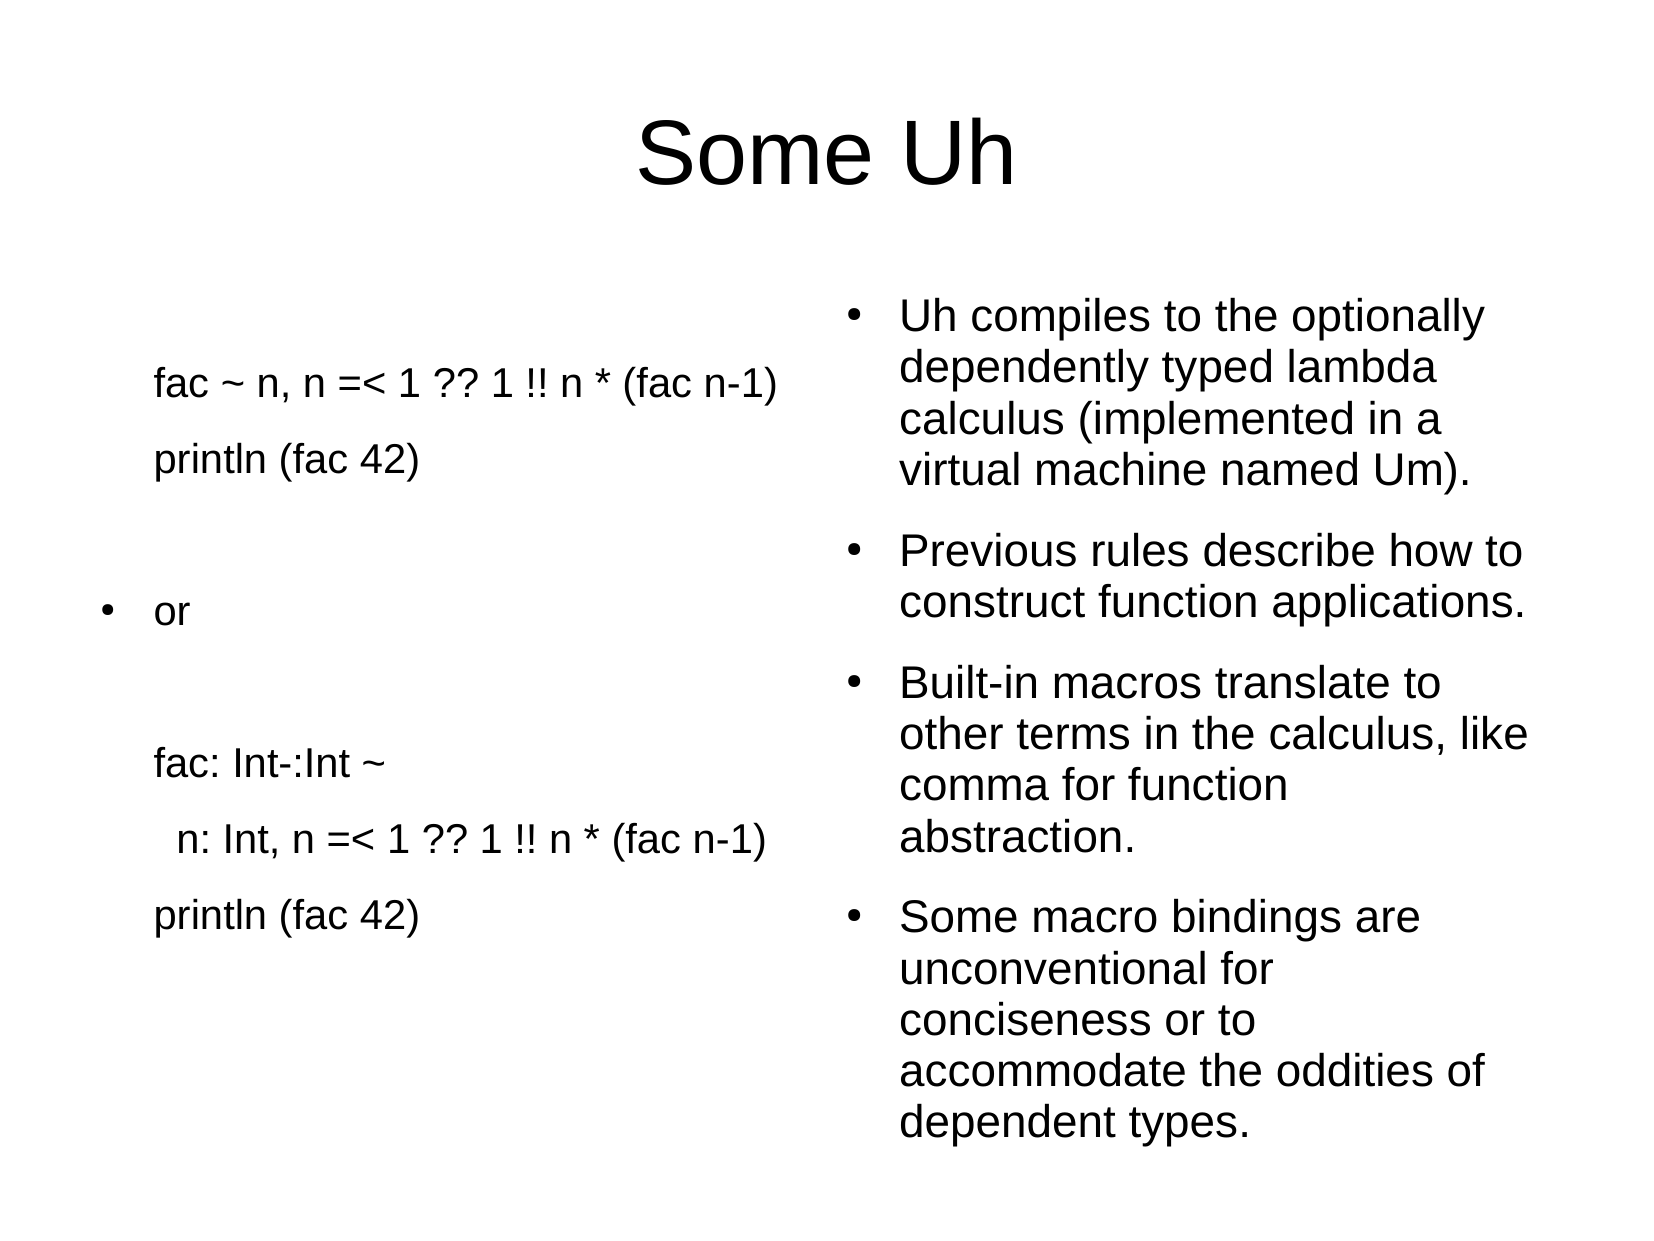

# Some Uh
Uh compiles to the optionally dependently typed lambda calculus (implemented in a virtual machine named Um).
Previous rules describe how to construct function applications.
Built-in macros translate to other terms in the calculus, like comma for function abstraction.
Some macro bindings are unconventional for conciseness or to accommodate the oddities of dependent types.
fac ~ n, n =< 1 ?? 1 !! n * (fac n-1)
println (fac 42)
or
fac: Int-:Int ~
 n: Int, n =< 1 ?? 1 !! n * (fac n-1)
println (fac 42)